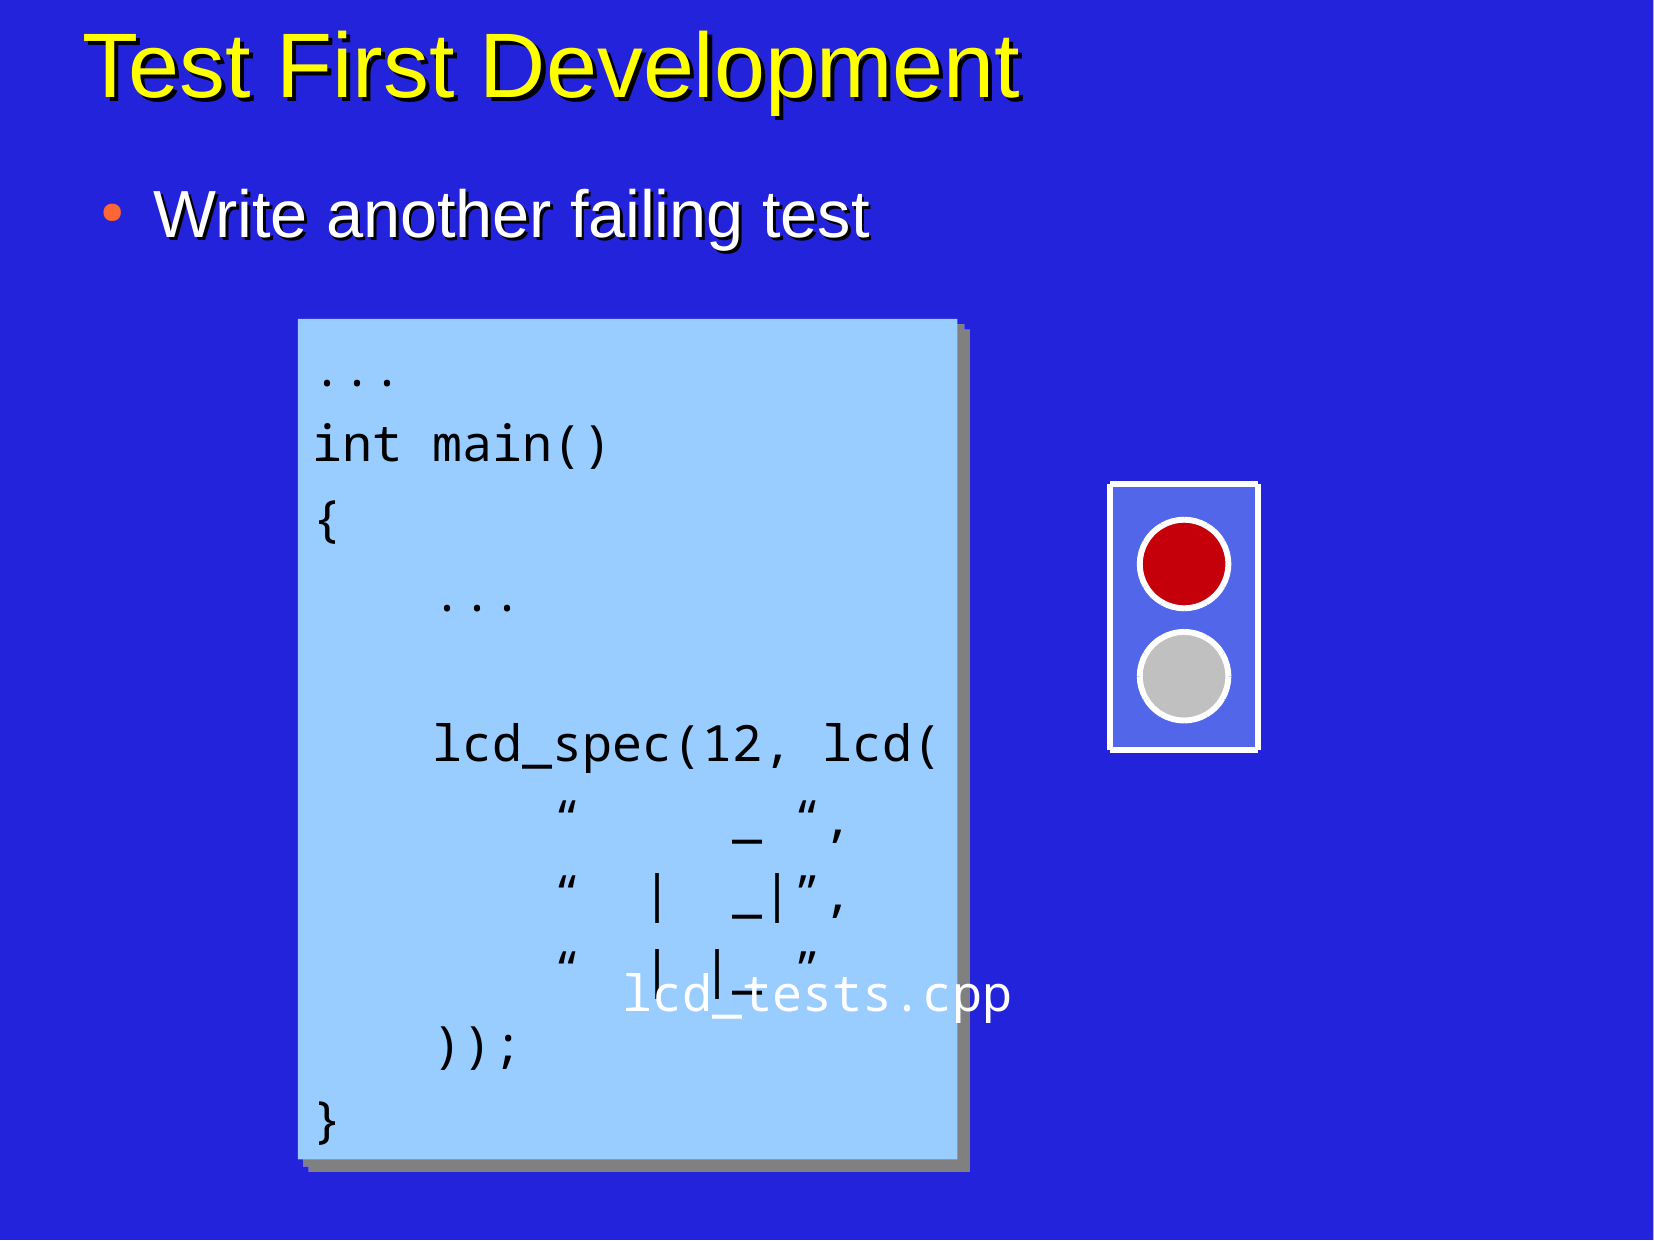

# Test First Development
Write another failing test
...
int main()
{
 ...
 lcd_spec(12, lcd(
 “ _ “,
 “ | _|”,
 “ | |_ ”
 ));
}
lcd_tests.cpp